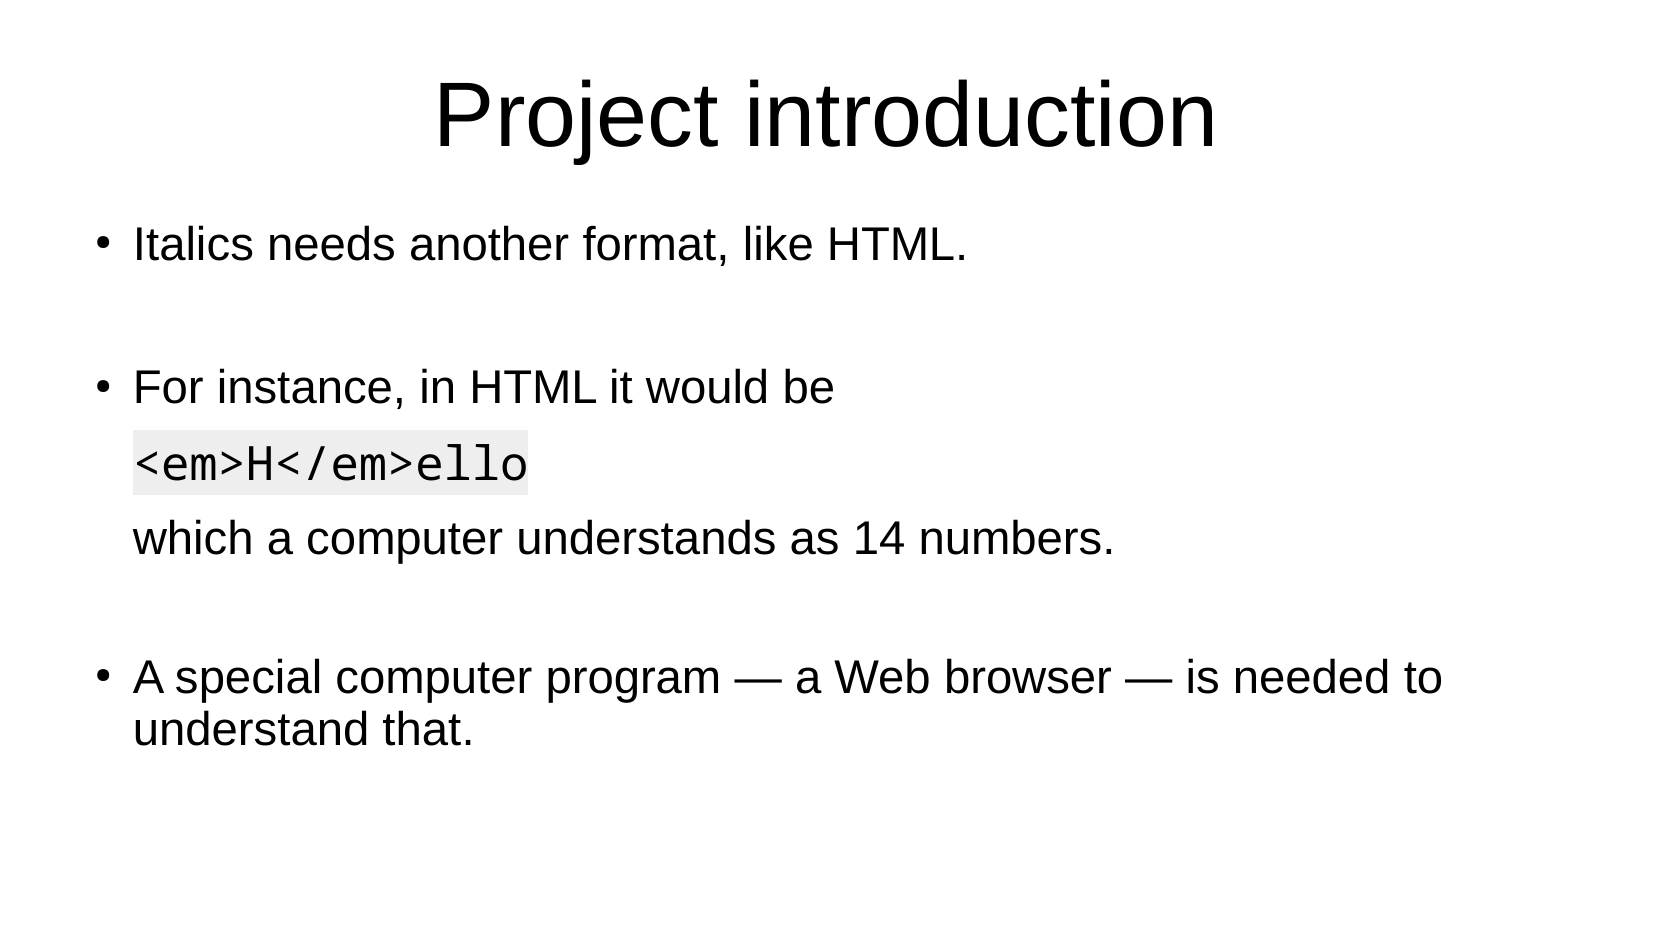

# Project introduction
Italics needs another format, like HTML.
For instance, in HTML it would be
<em>H</em>ello
which a computer understands as 14 numbers.
A special computer program — a Web browser — is needed to understand that.